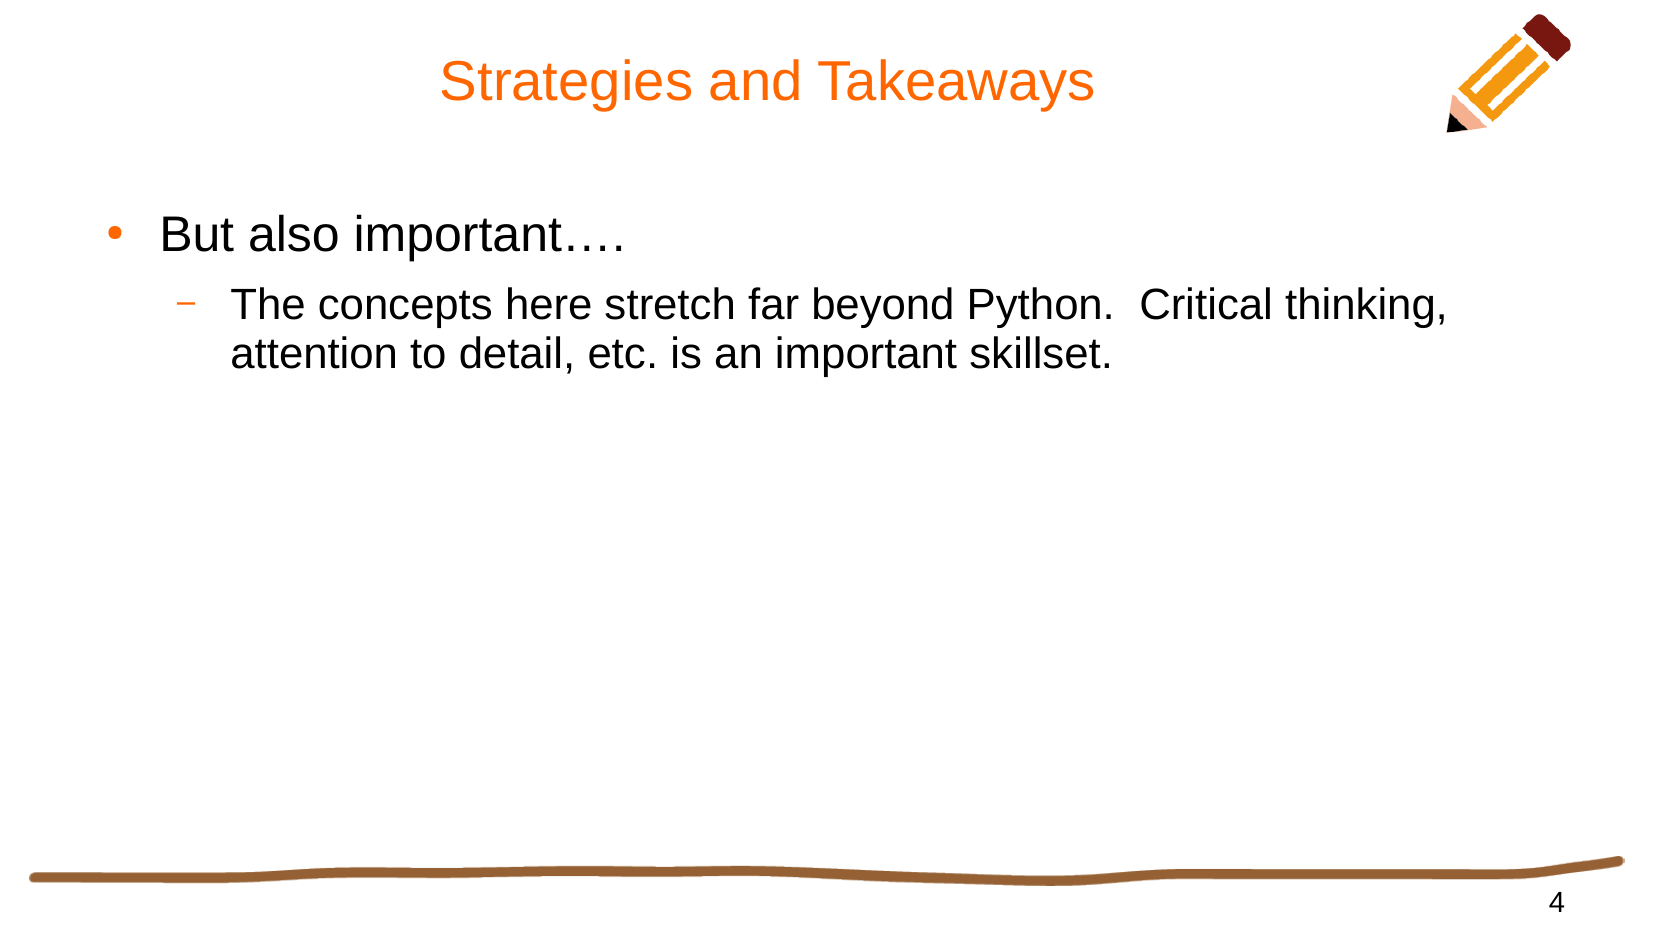

# Strategies and Takeaways
But also important….
The concepts here stretch far beyond Python. Critical thinking, attention to detail, etc. is an important skillset.
4